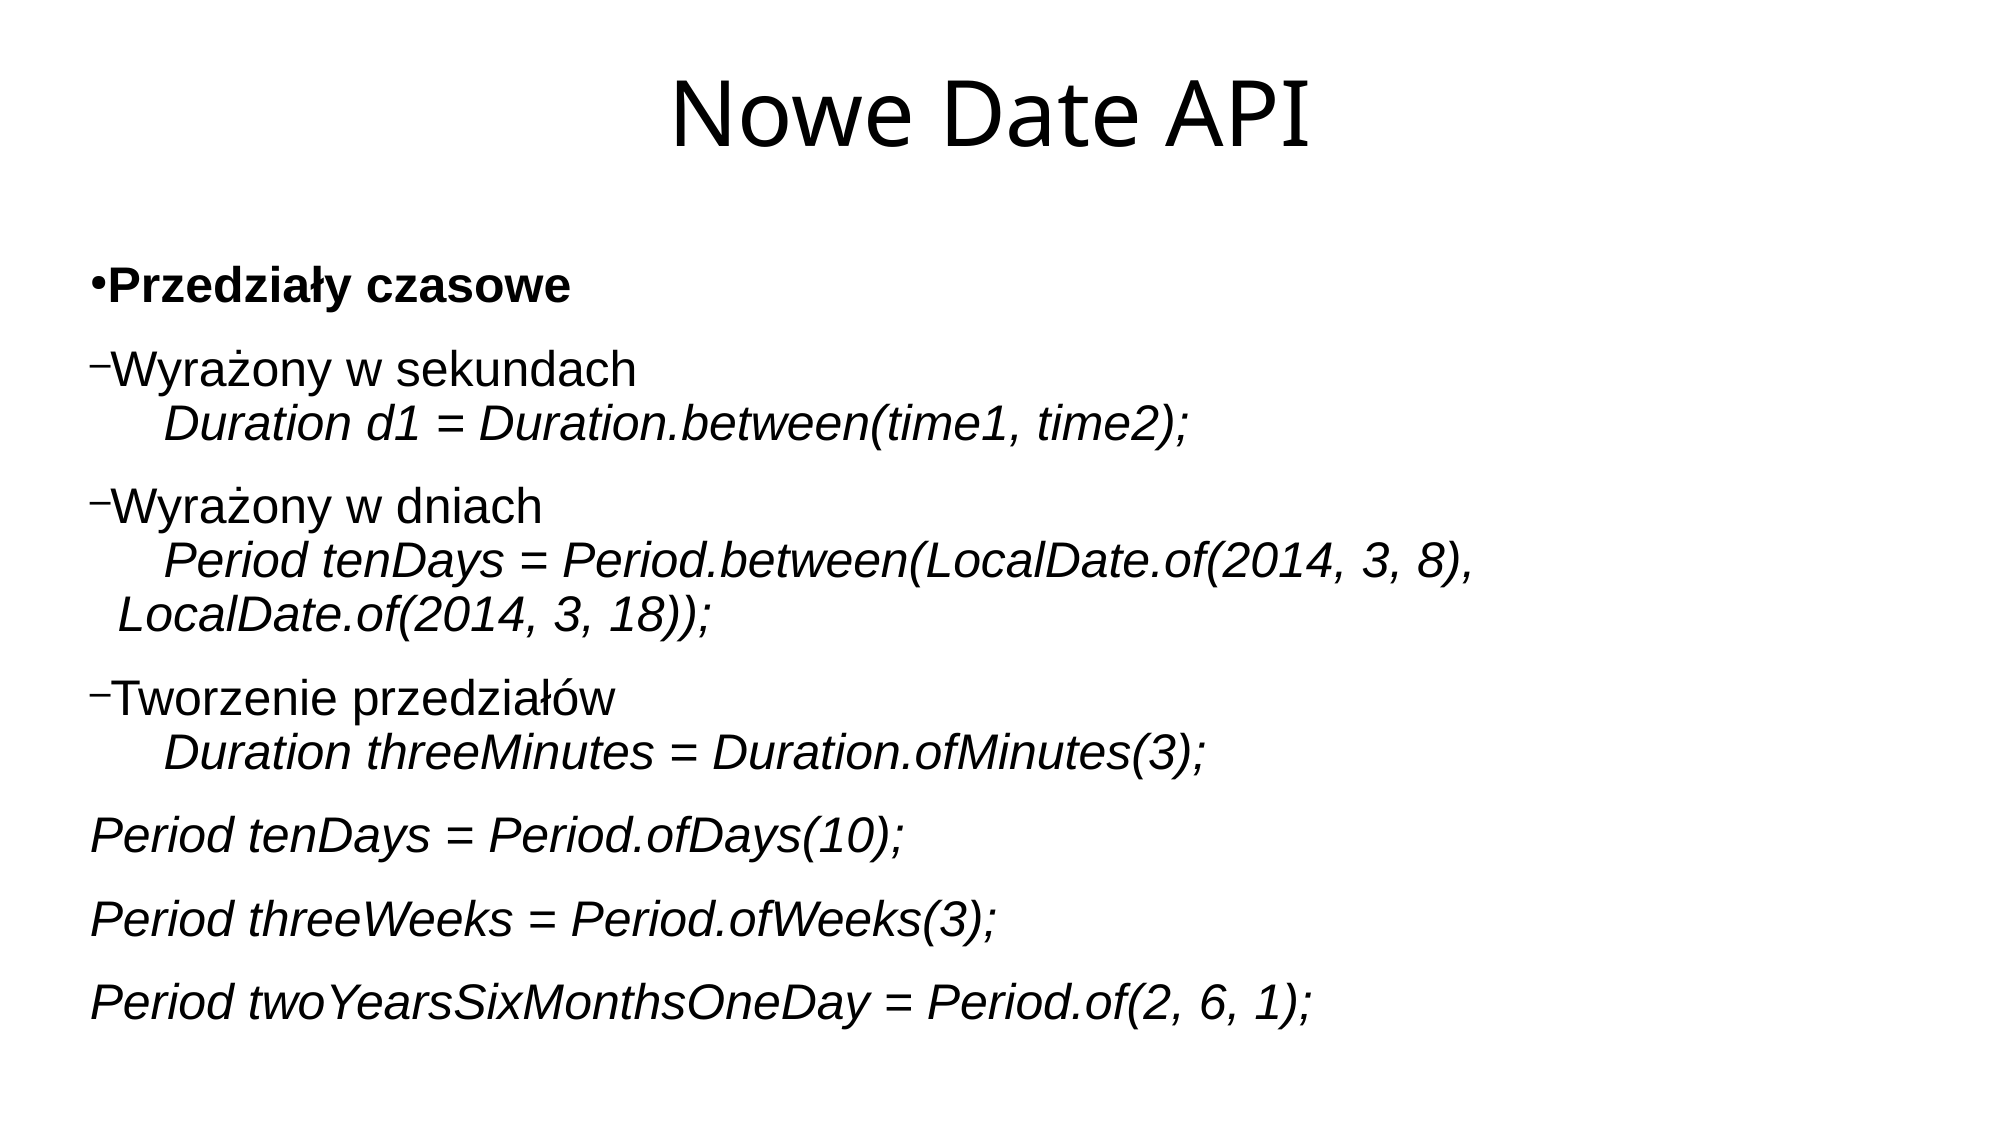

# Nowe Date API
Przedziały czasowe
Wyrażony w sekundach
	Duration d1 = Duration.between(time1, time2);
Wyrażony w dniach
	Period tenDays = Period.between(LocalDate.of(2014, 3, 8), LocalDate.of(2014, 3, 18));
Tworzenie przedziałów
	Duration threeMinutes = Duration.ofMinutes(3);
Period tenDays = Period.ofDays(10);
Period threeWeeks = Period.ofWeeks(3);
Period twoYearsSixMonthsOneDay = Period.of(2, 6, 1);